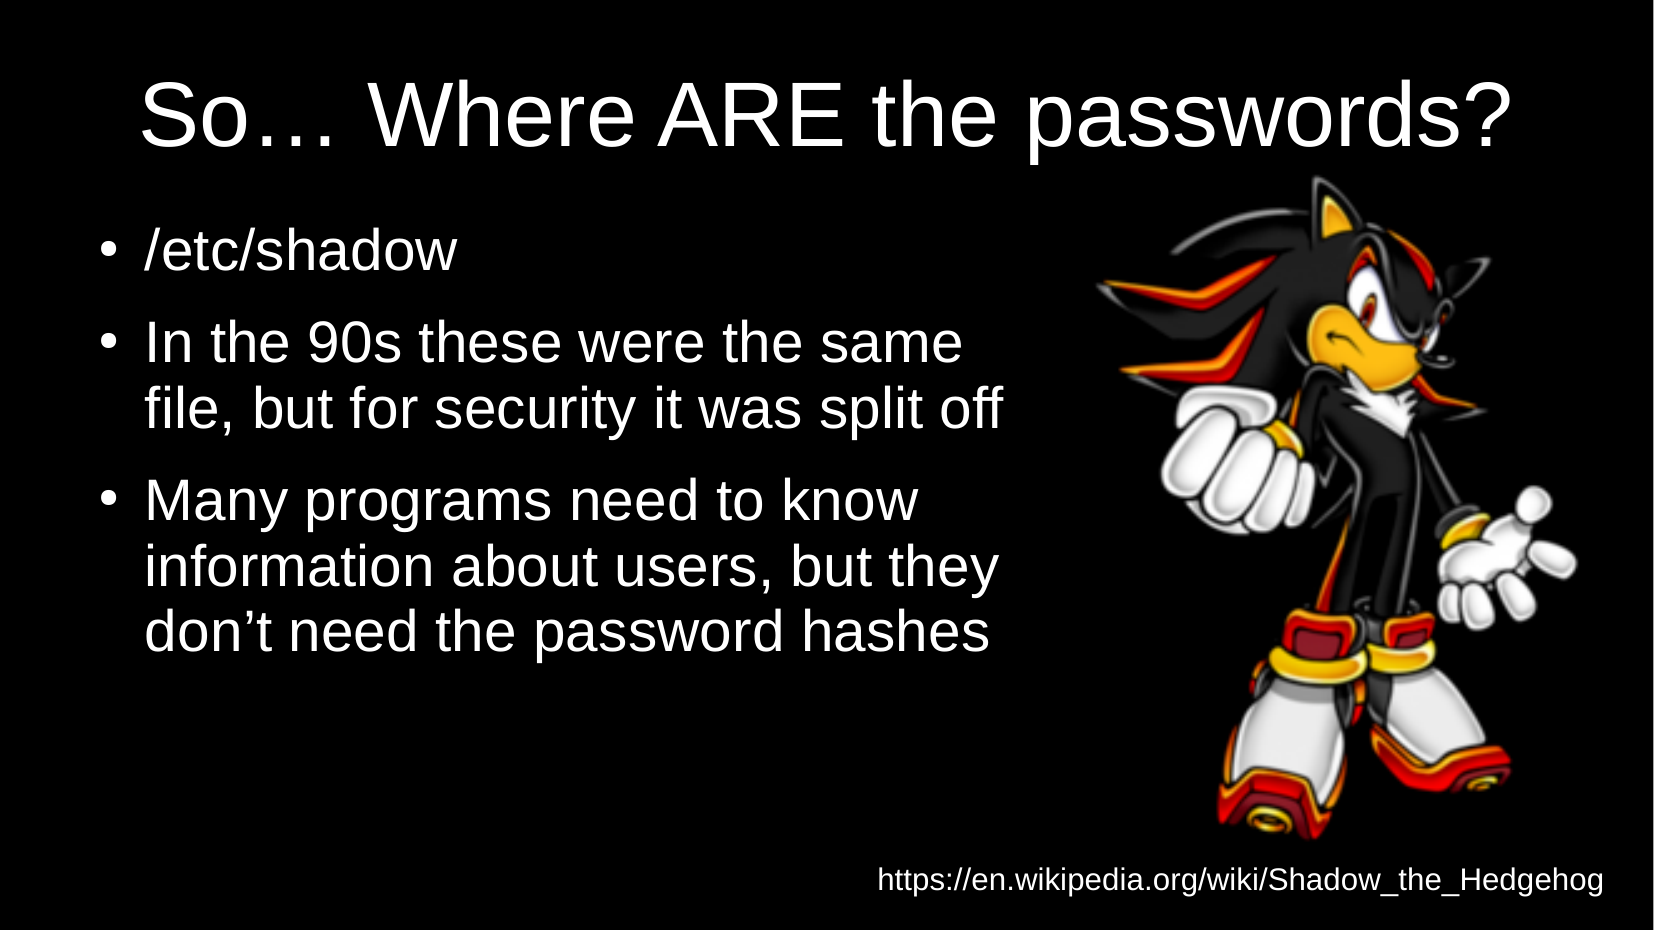

# So… Where ARE the passwords?
/etc/shadow
In the 90s these were the same file, but for security it was split off
Many programs need to know information about users, but they don’t need the password hashes
https://en.wikipedia.org/wiki/Shadow_the_Hedgehog